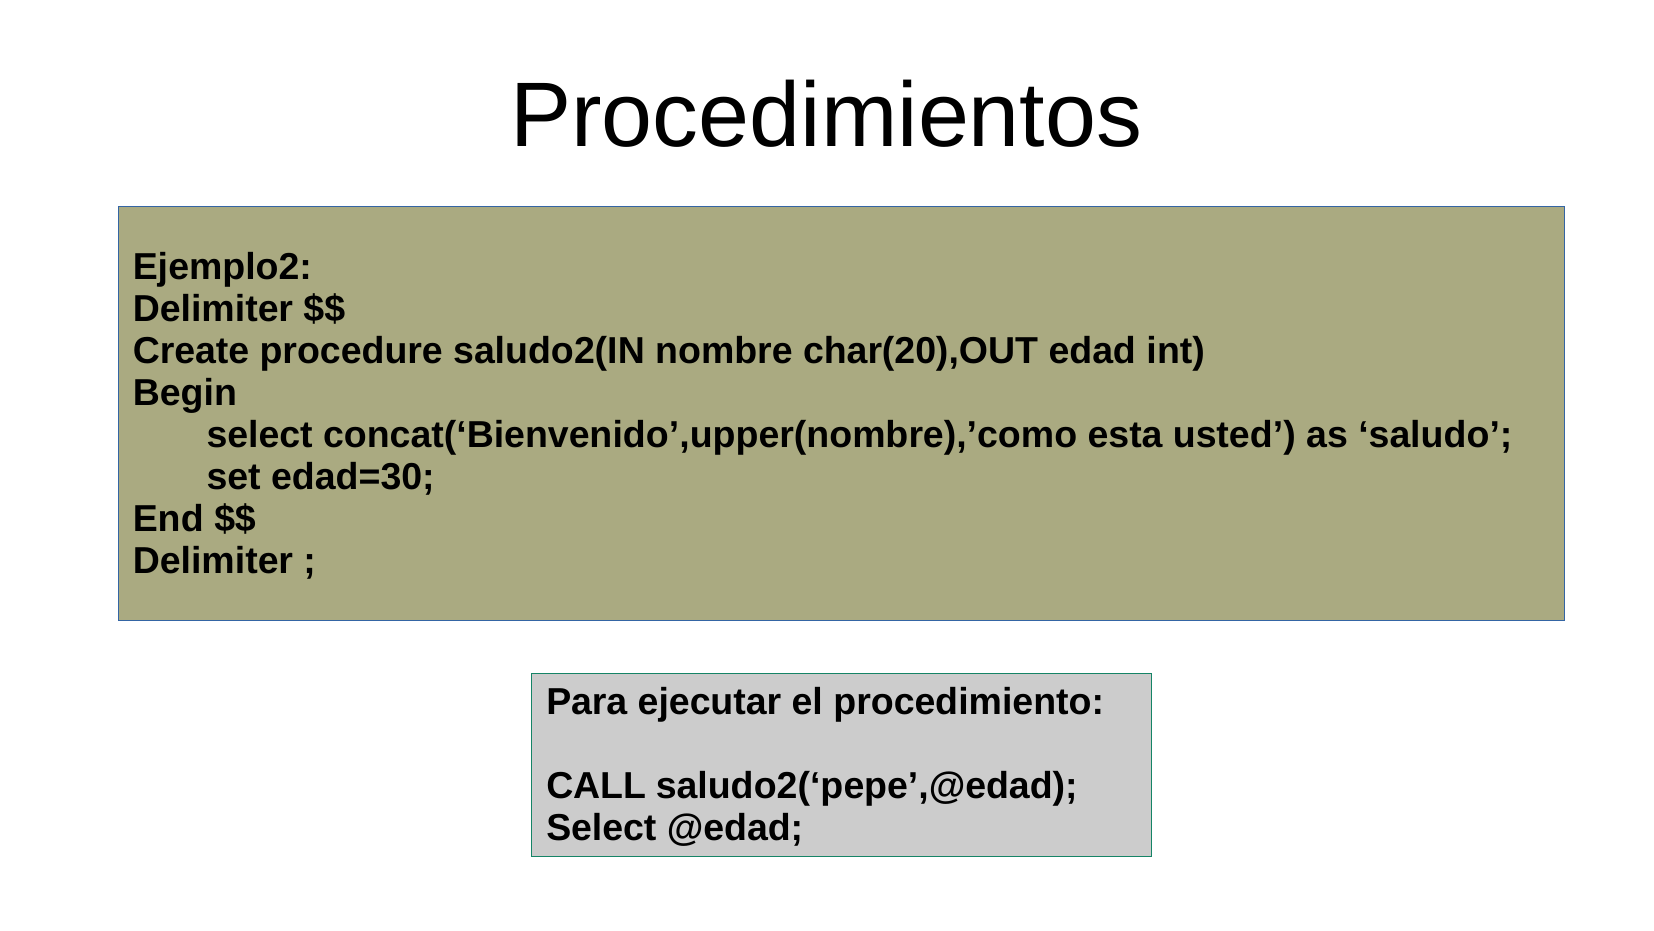

# Procedimientos
Ejemplo2:
Delimiter $$
Create procedure saludo2(IN nombre char(20),OUT edad int)
Begin
	select concat(‘Bienvenido’,upper(nombre),’como esta usted’) as ‘saludo’;
	set edad=30;
End $$
Delimiter ;
Para ejecutar el procedimiento:
CALL saludo2(‘pepe’,@edad);
Select @edad;